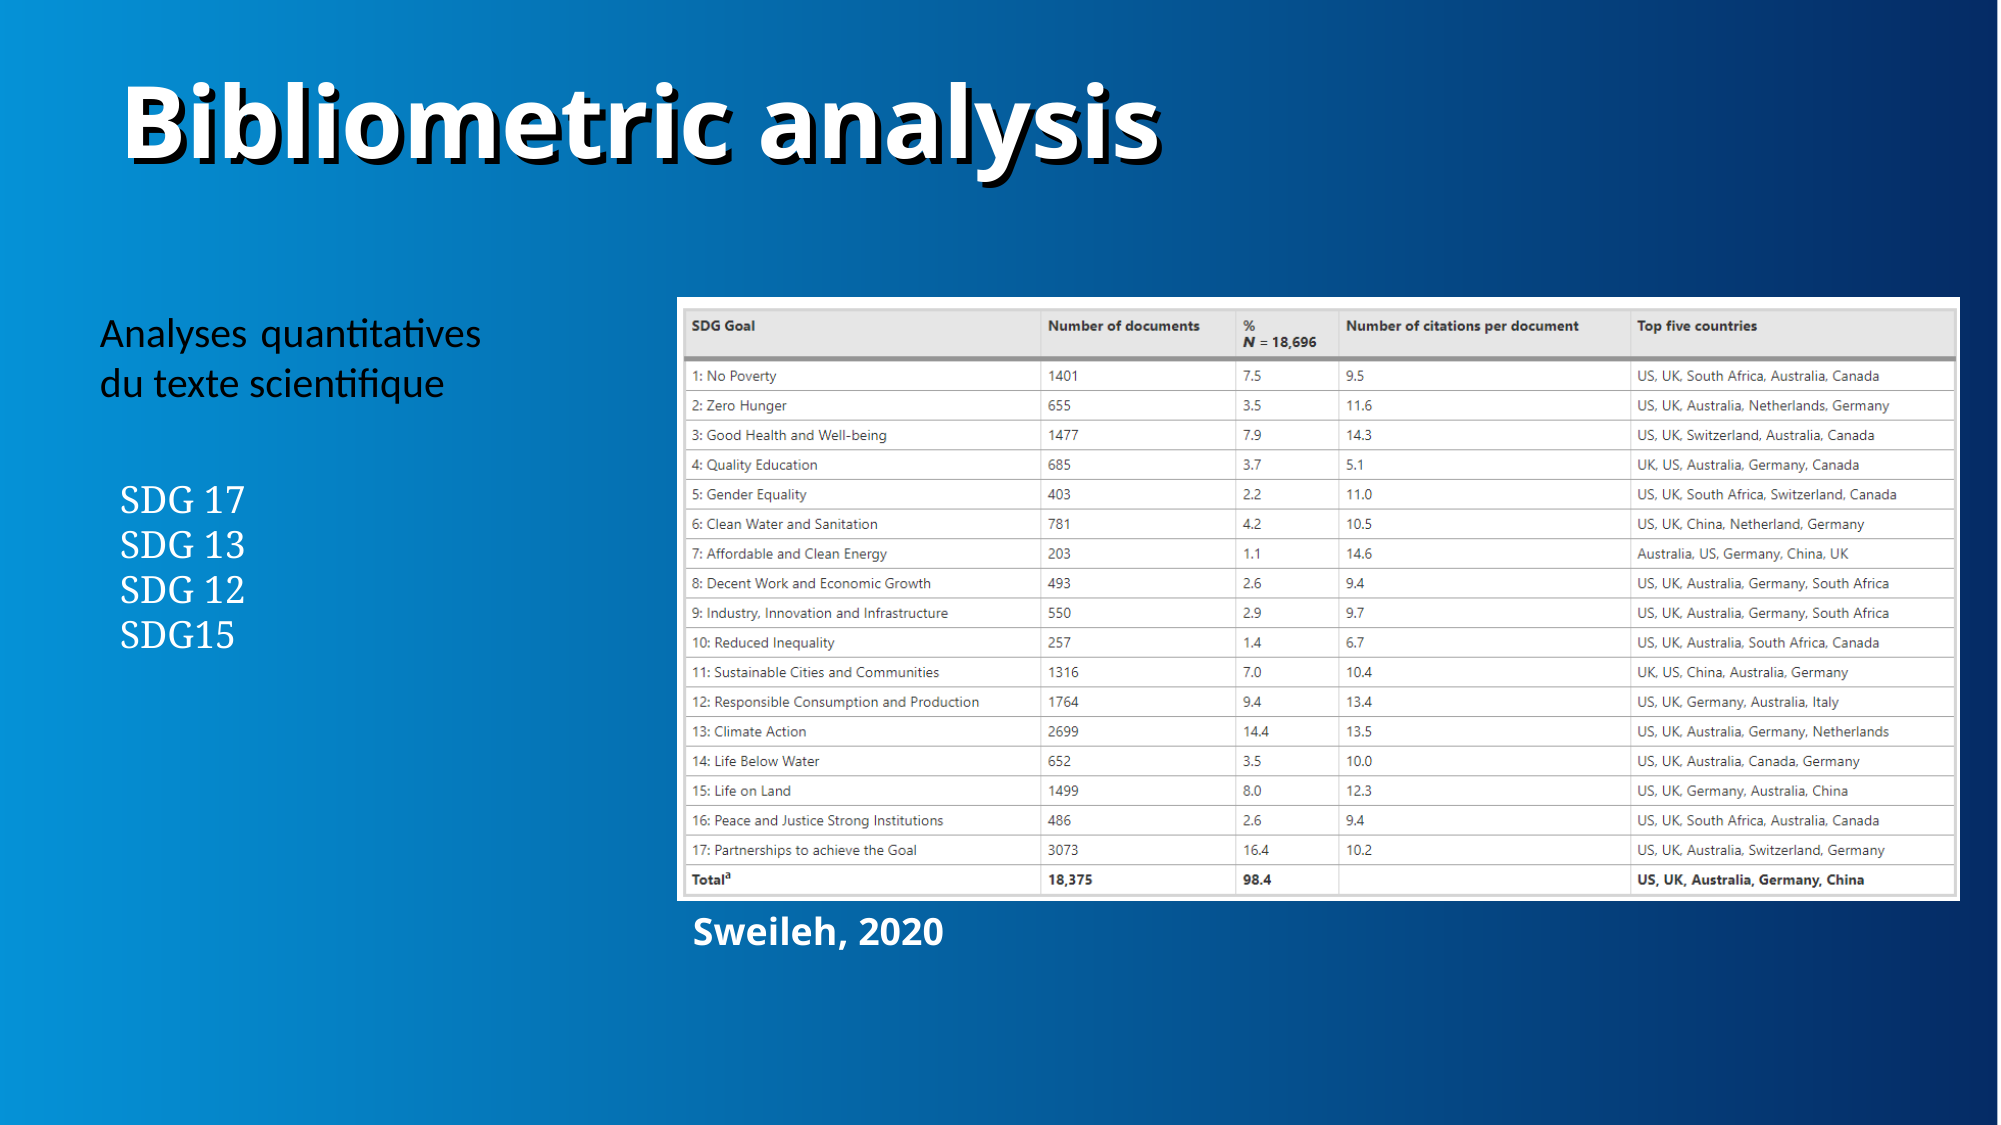

# Bibliometric analysis
Analyses quantitatives du texte scientifique
SDG 17
SDG 13
SDG 12
SDG15
Sweileh, 2020